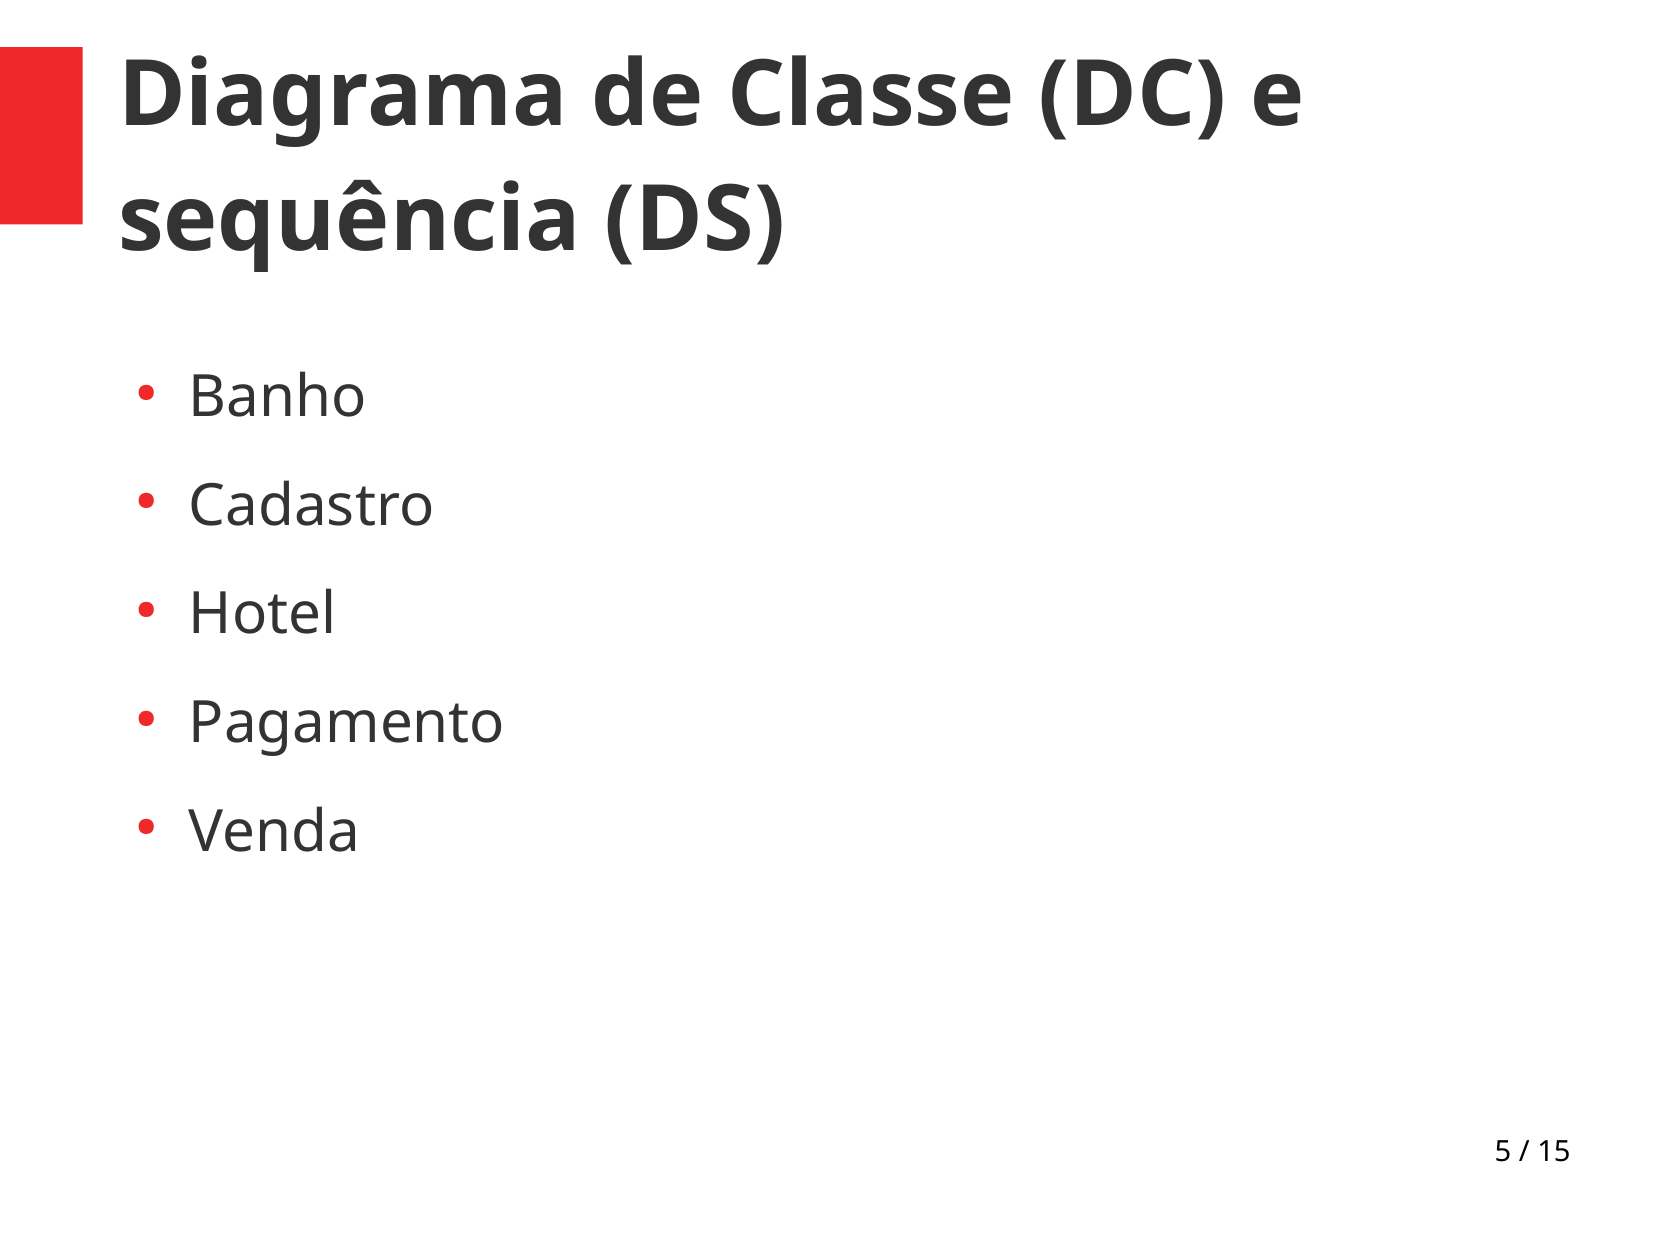

# Diagrama de Classe (DC) e sequência (DS)
Banho
Cadastro
Hotel
Pagamento
Venda
5